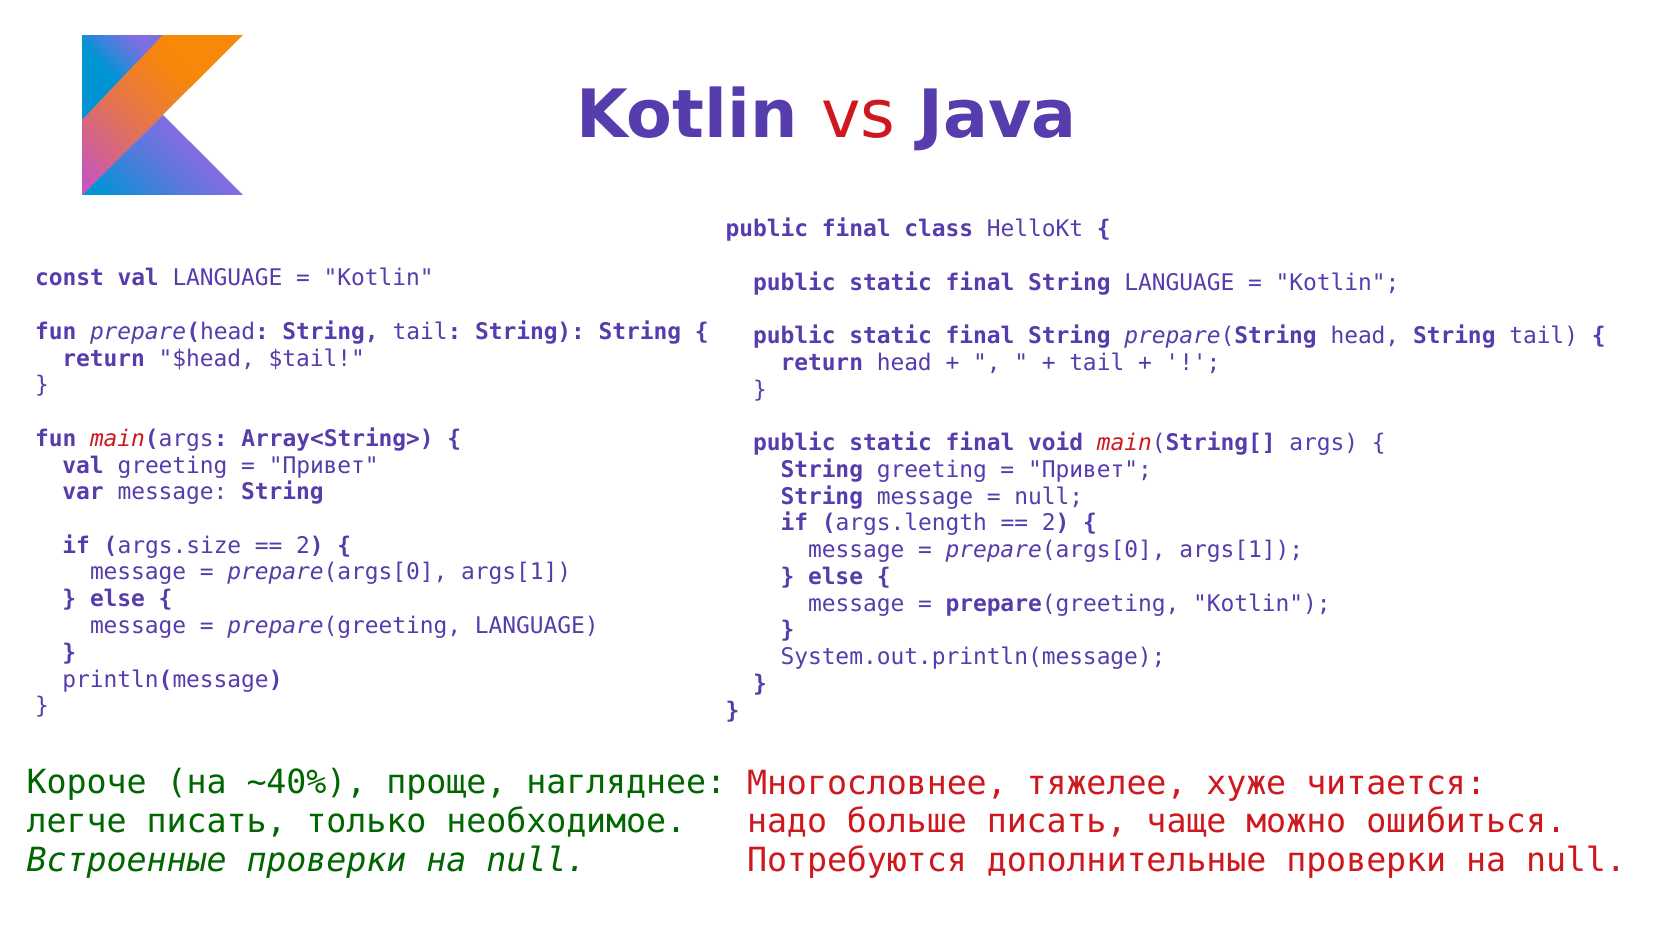

# Kotlin vs Java
public final class HelloKt {
 public static final String LANGUAGE = "Kotlin";
 public static final String prepare(String head, String tail) {
 return head + ", " + tail + '!';
 }
 public static final void main(String[] args) {
 String greeting = "Привет";
 String message = null;
 if (args.length == 2) {
 message = prepare(args[0], args[1]);
 } else {
 message = prepare(greeting, "Kotlin");
 }
 System.out.println(message);
 }
}
const val LANGUAGE = "Kotlin"
fun prepare(head: String, tail: String): String {
 return "$head, $tail!"
}
fun main(args: Array<String>) {
 val greeting = "Привет"
 var message: String
 if (args.size == 2) {
 message = prepare(args[0], args[1])
 } else {
 message = prepare(greeting, LANGUAGE)
 }
 println(message)
}
Короче (на ~40%), проще, нагляднее:
легче писать, только необходимое.
Встроенные проверки на null.
Многословнее, тяжелее, хуже читается:
надо больше писать, чаще можно ошибиться.
Потребуются дополнительные проверки на null.